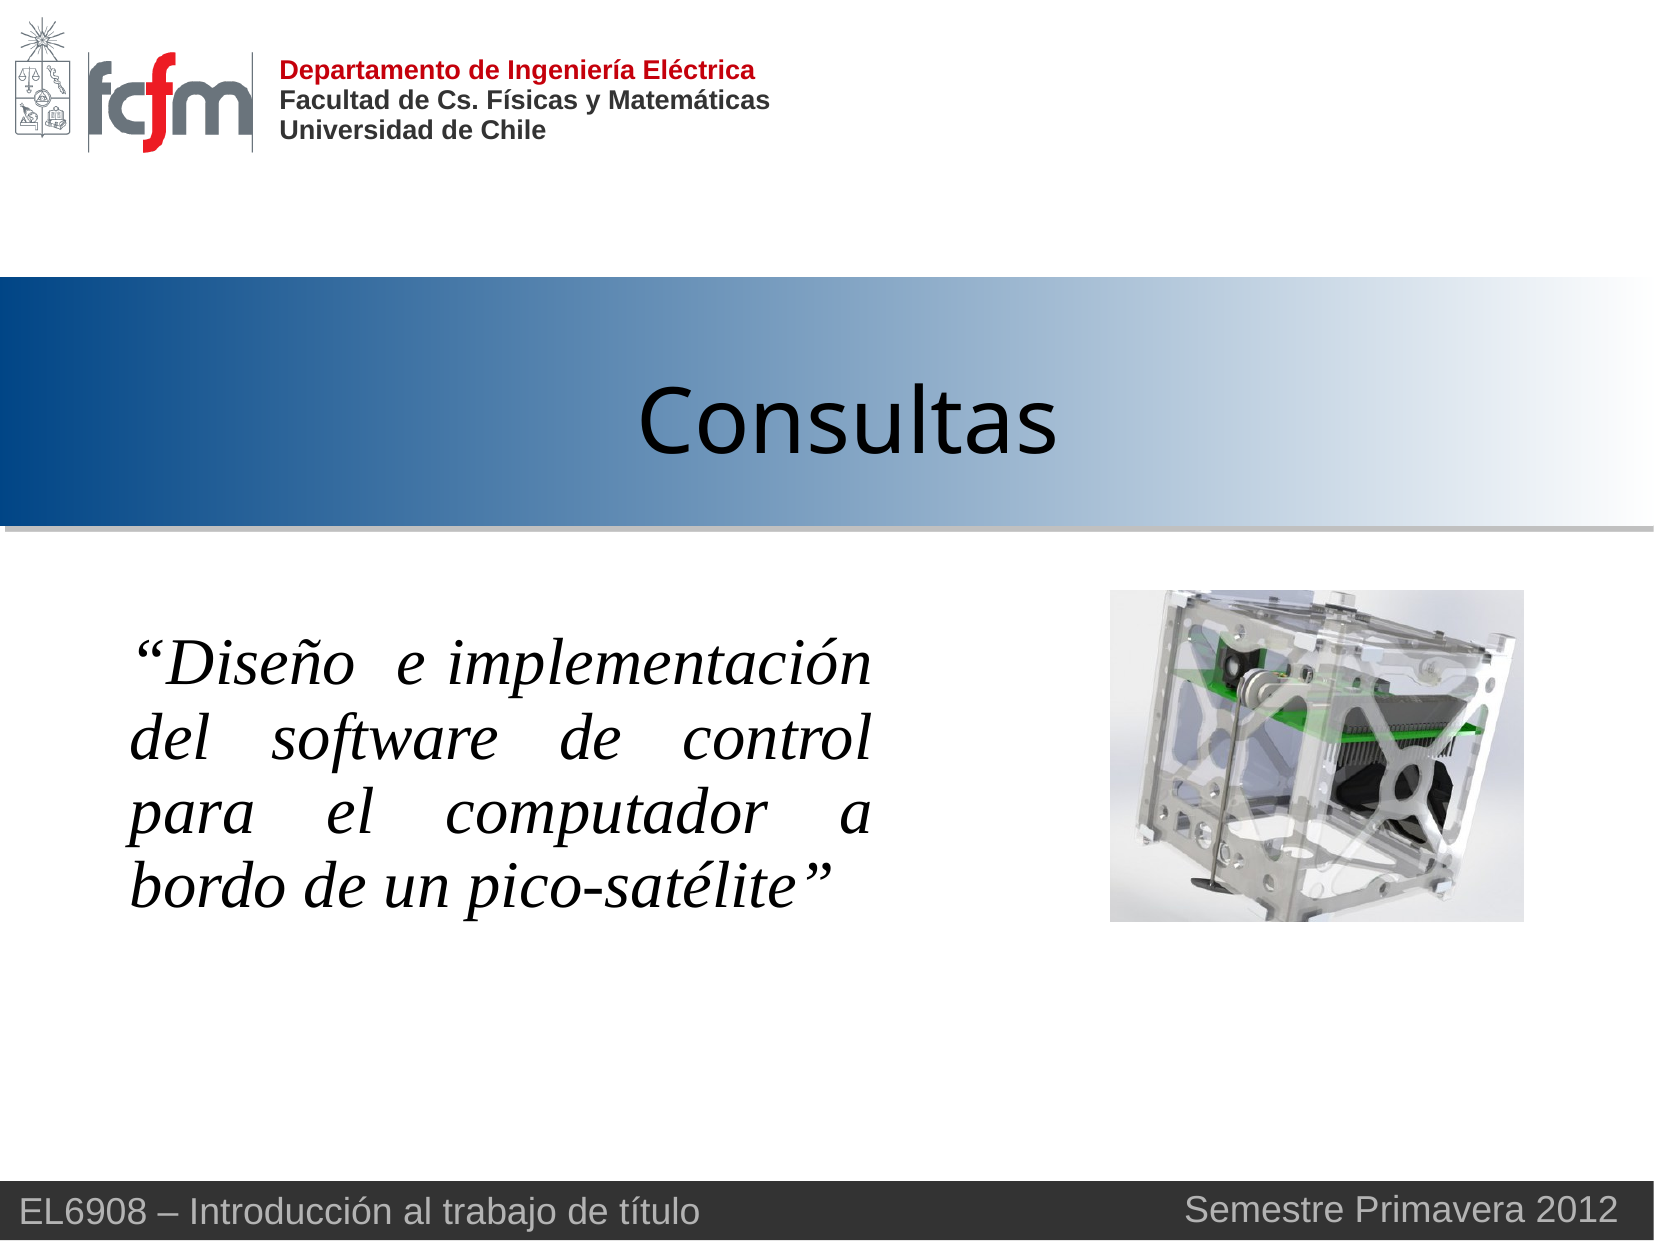

Departamento de Ingeniería Eléctrica
Facultad de Cs. Físicas y Matemáticas
Universidad de Chile
Consultas
“Diseño e implementación del software de control para el computador a bordo de un pico-satélite”
Semestre Primavera 2012
EL6908 – Introducción al trabajo de título